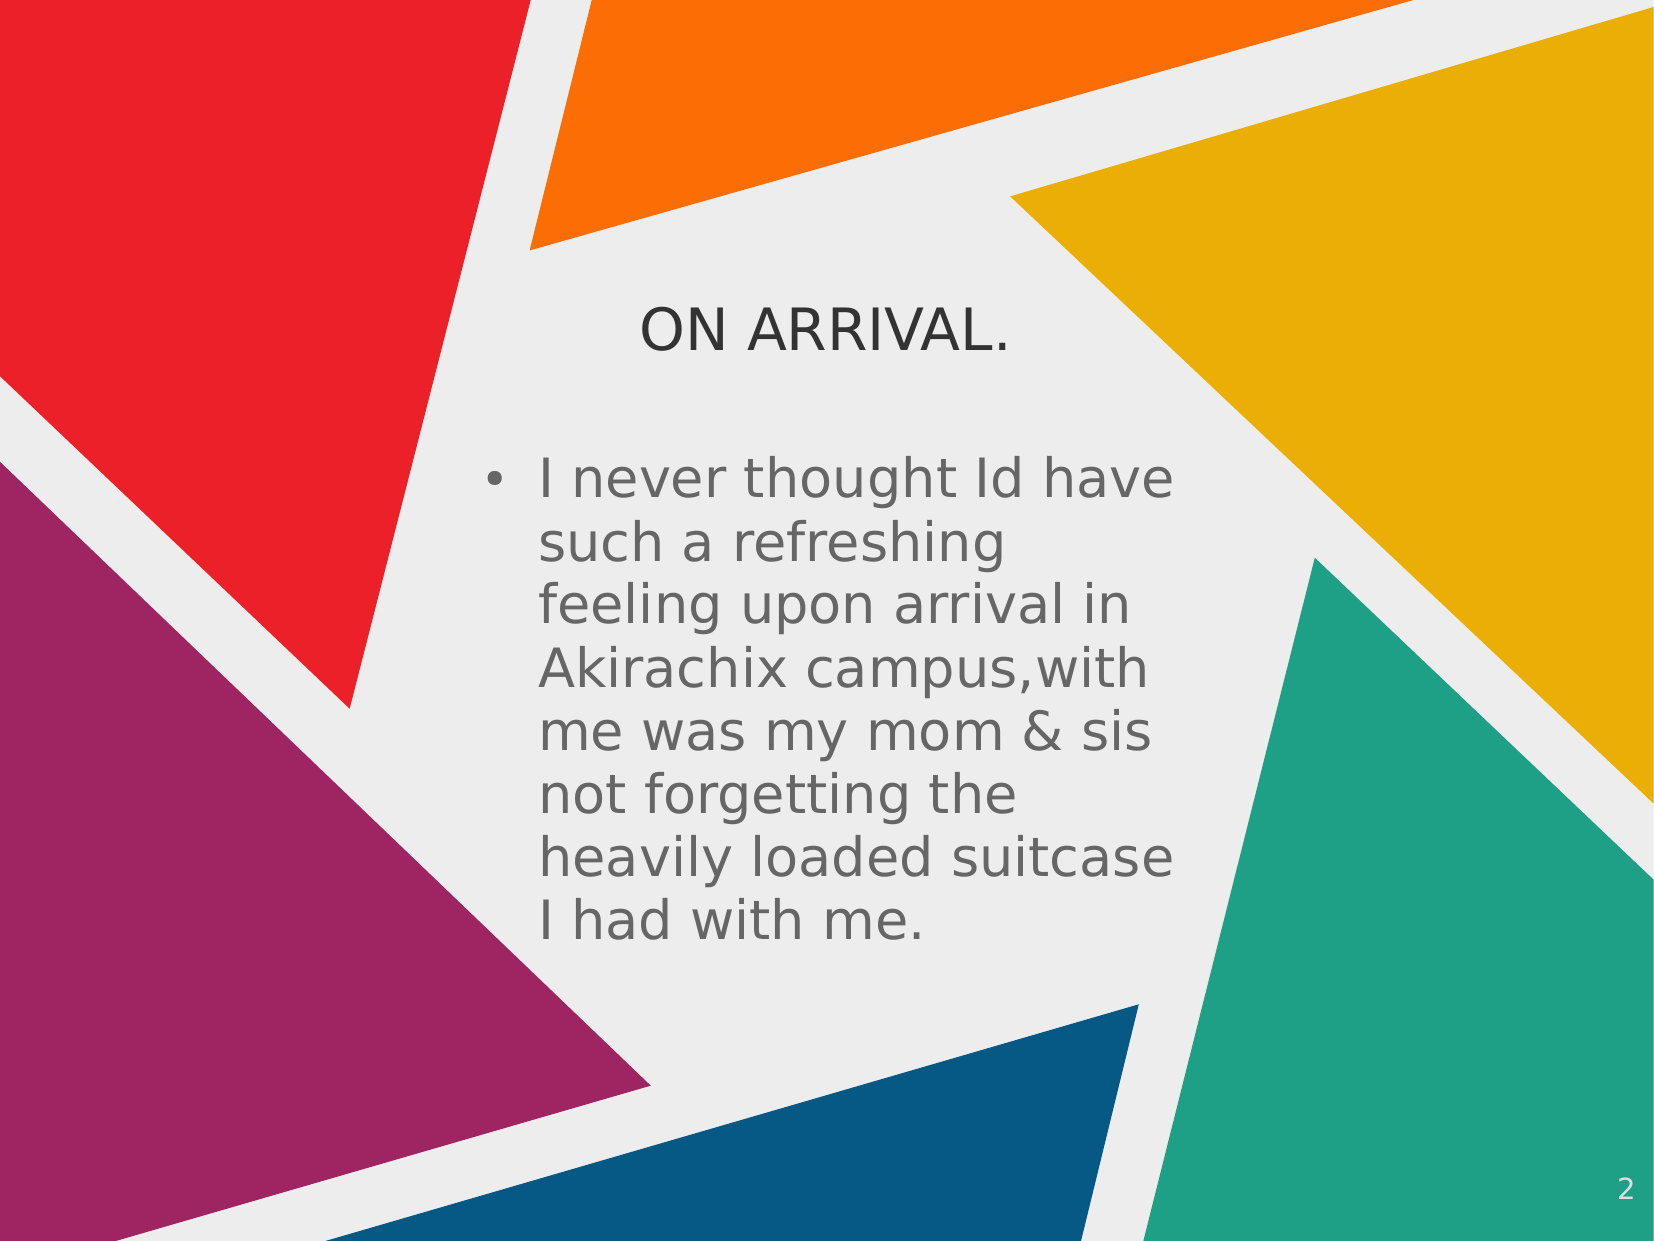

# ON ARRIVAL.
I never thought Id have such a refreshing feeling upon arrival in Akirachix campus,with me was my mom & sis not forgetting the heavily loaded suitcase I had with me.
2